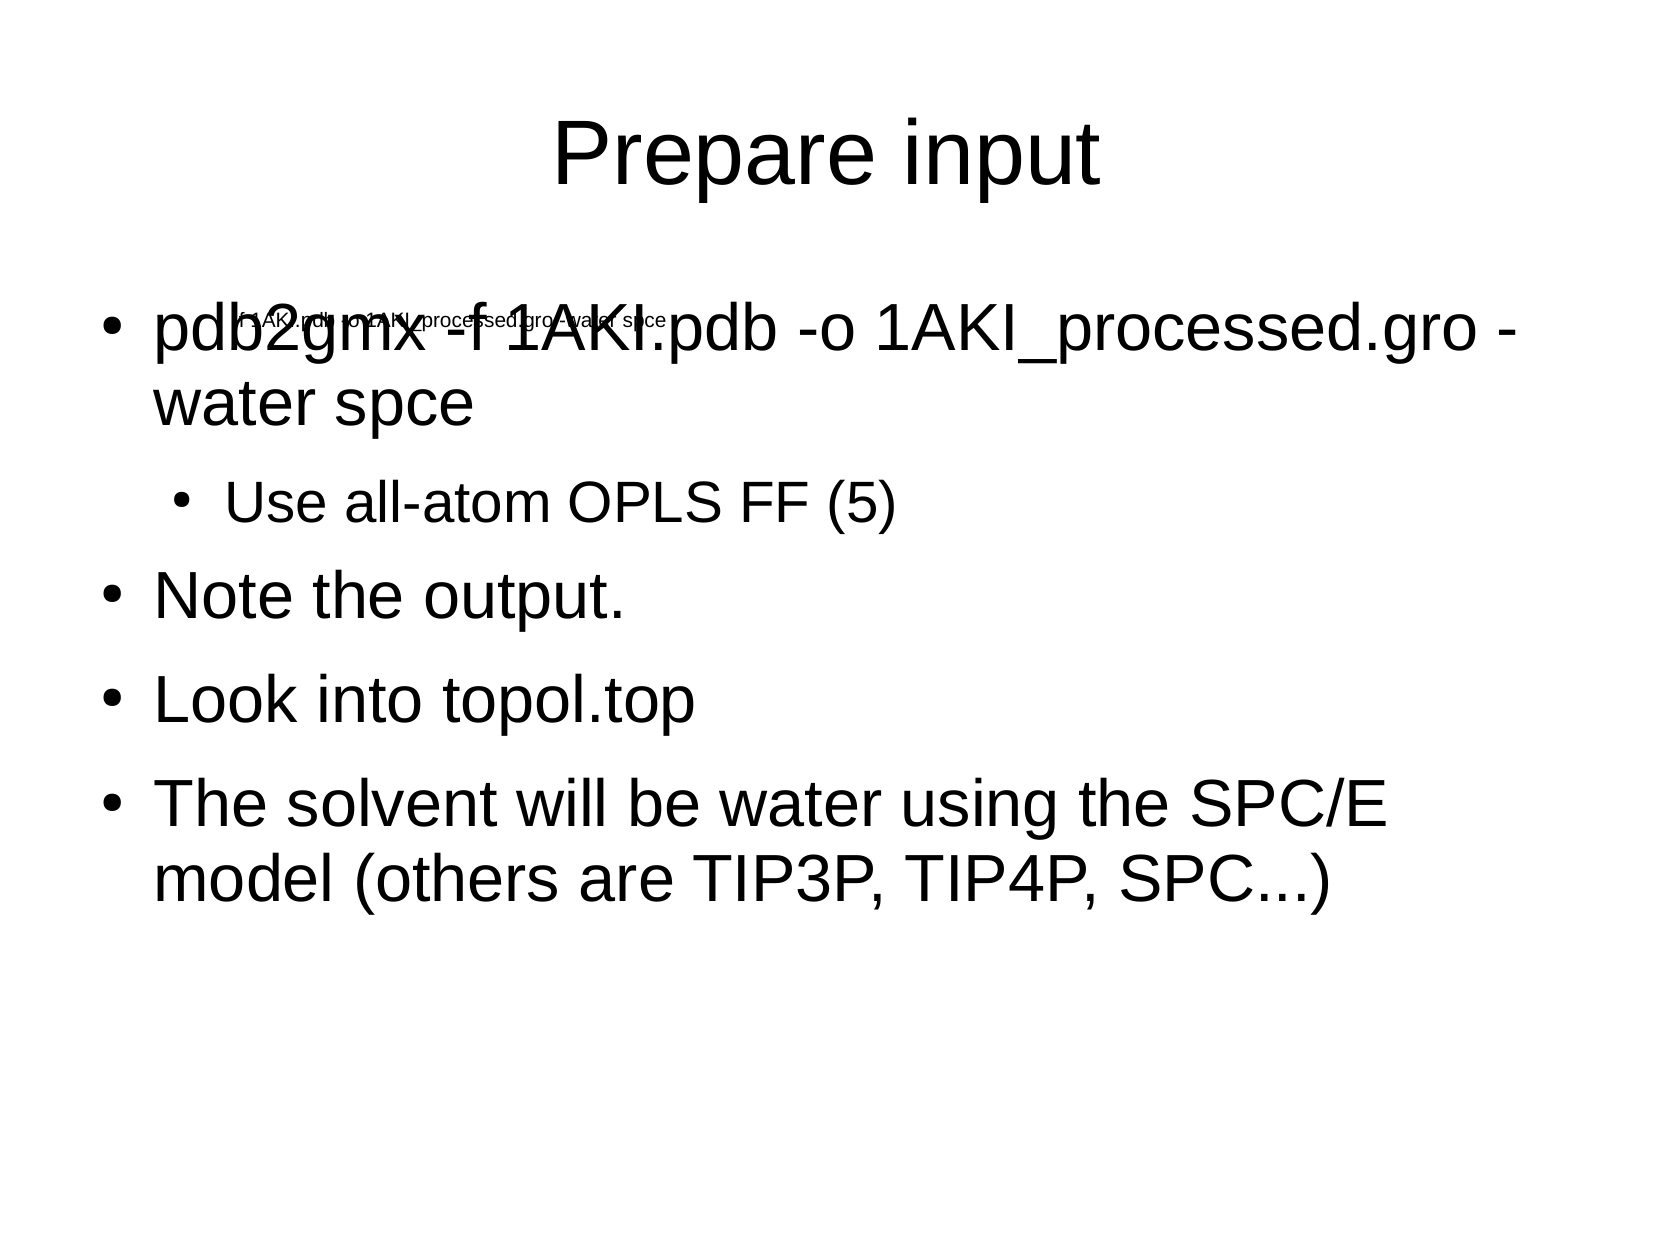

# Prepare input
pdb2gmx -f 1AKI.pdb -o 1AKI_processed.gro -water spce
Use all-atom OPLS FF (5)
Note the output.
Look into topol.top
The solvent will be water using the SPC/E model (others are TIP3P, TIP4P, SPC...)
-f 1AKI.pdb -o 1AKI_processed.gro -water spce